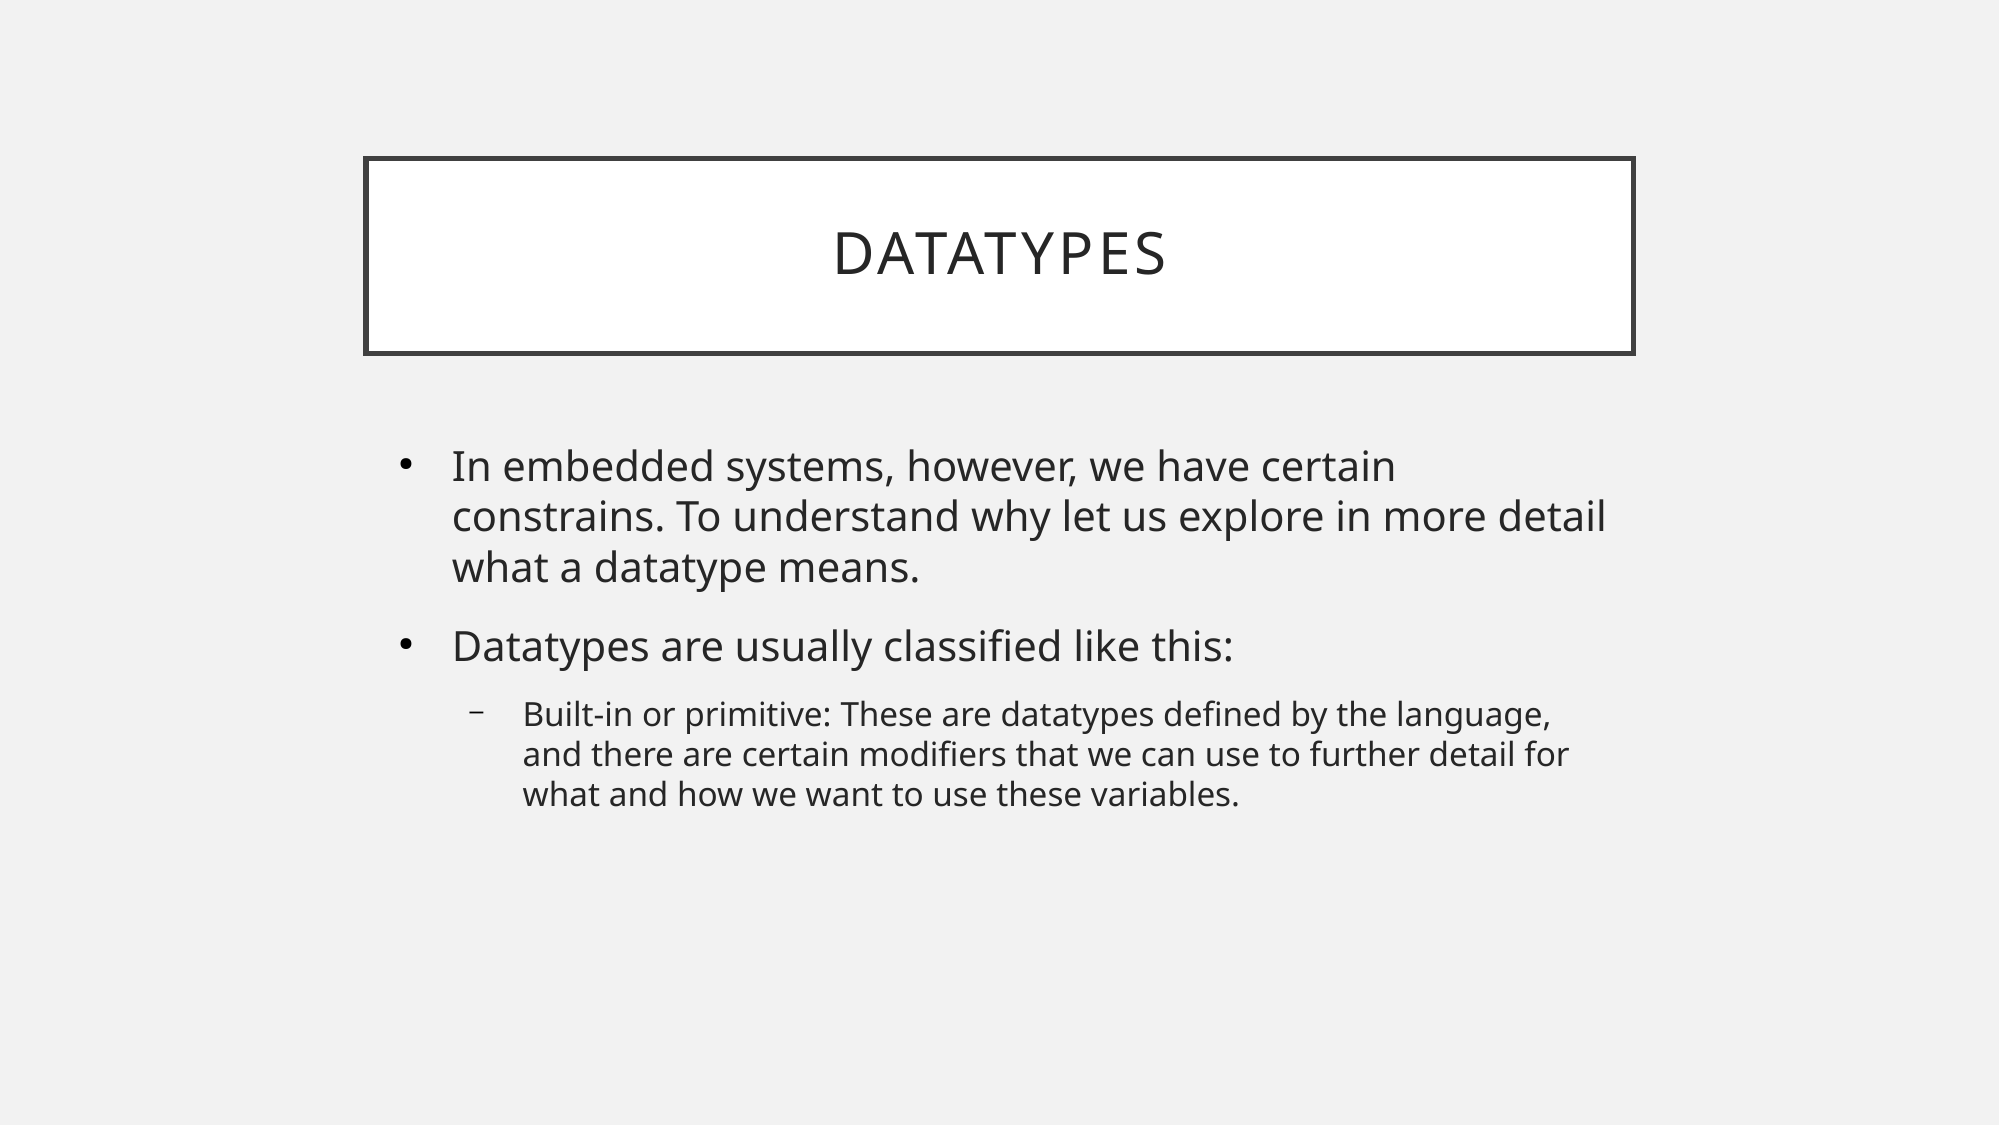

# Datatypes
In embedded systems, however, we have certain constrains. To understand why let us explore in more detail what a datatype means.
Datatypes are usually classified like this:
Built-in or primitive: These are datatypes defined by the language, and there are certain modifiers that we can use to further detail for what and how we want to use these variables.